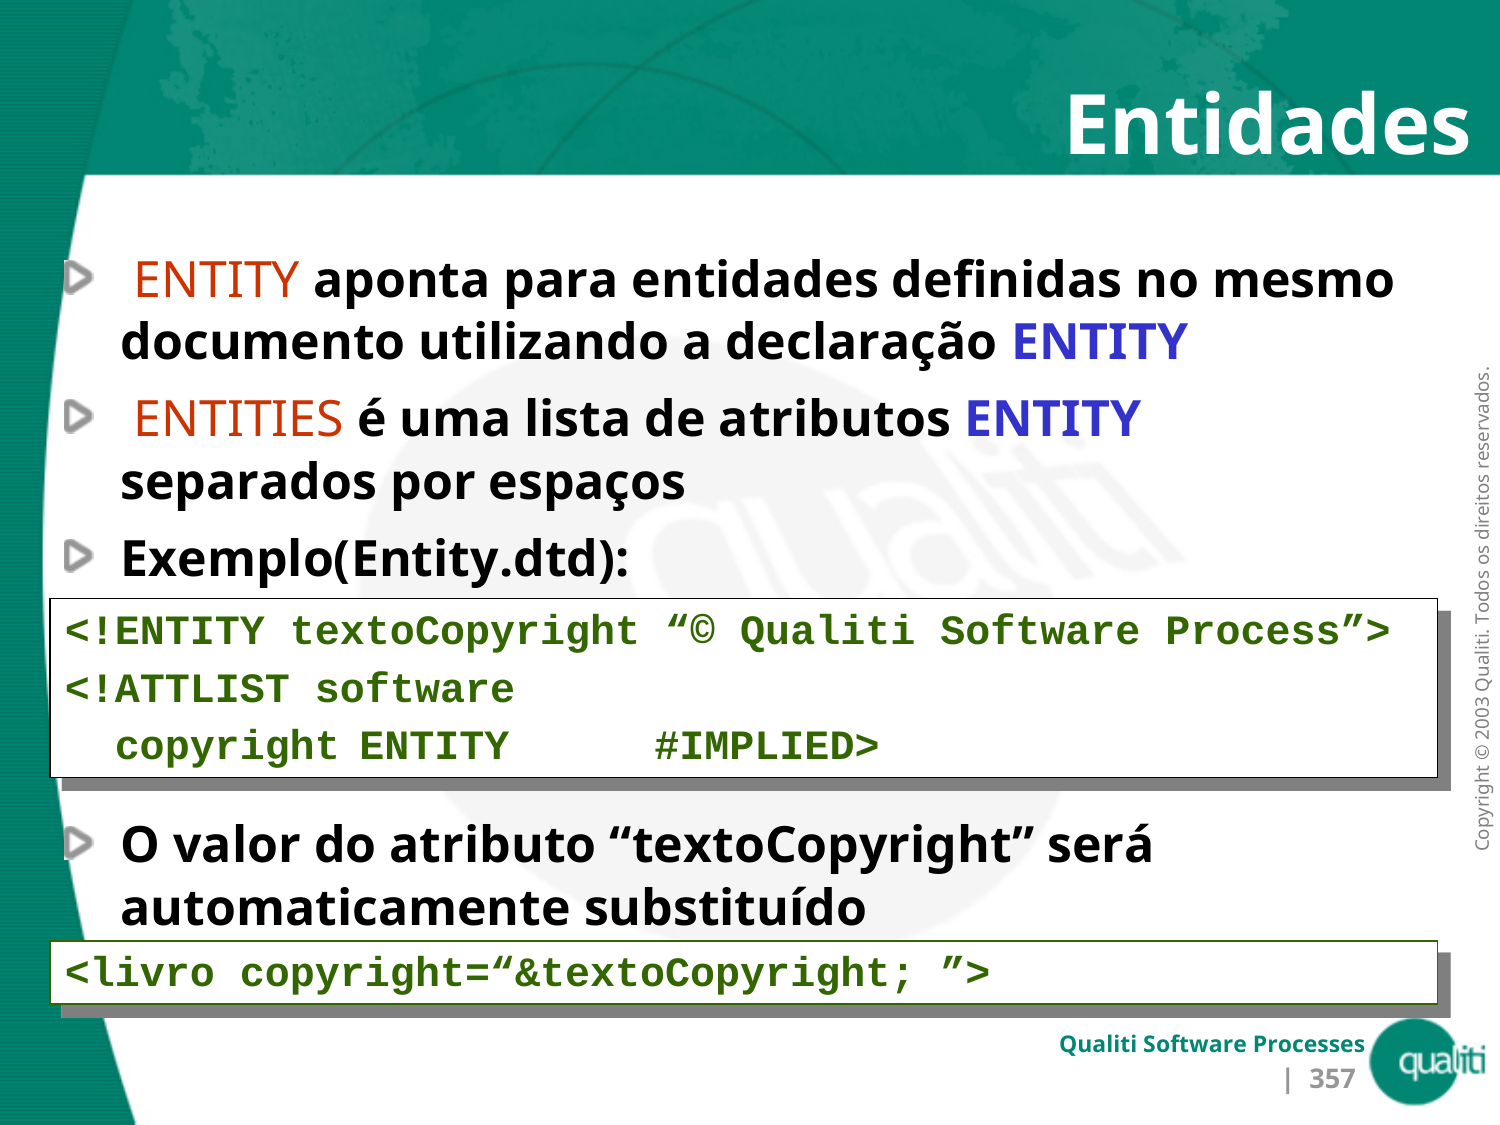

# Entidades
 ENTITY aponta para entidades definidas no mesmo documento utilizando a declaração ENTITY
 ENTITIES é uma lista de atributos ENTITY separados por espaços
Exemplo(Entity.dtd):
O valor do atributo “textoCopyright” será automaticamente substituído
<!ENTITY textoCopyright “© Qualiti Software Process”>
<!ATTLIST software
 copyright	ENTITY		#IMPLIED>
<livro copyright=“&textoCopyright; ”>